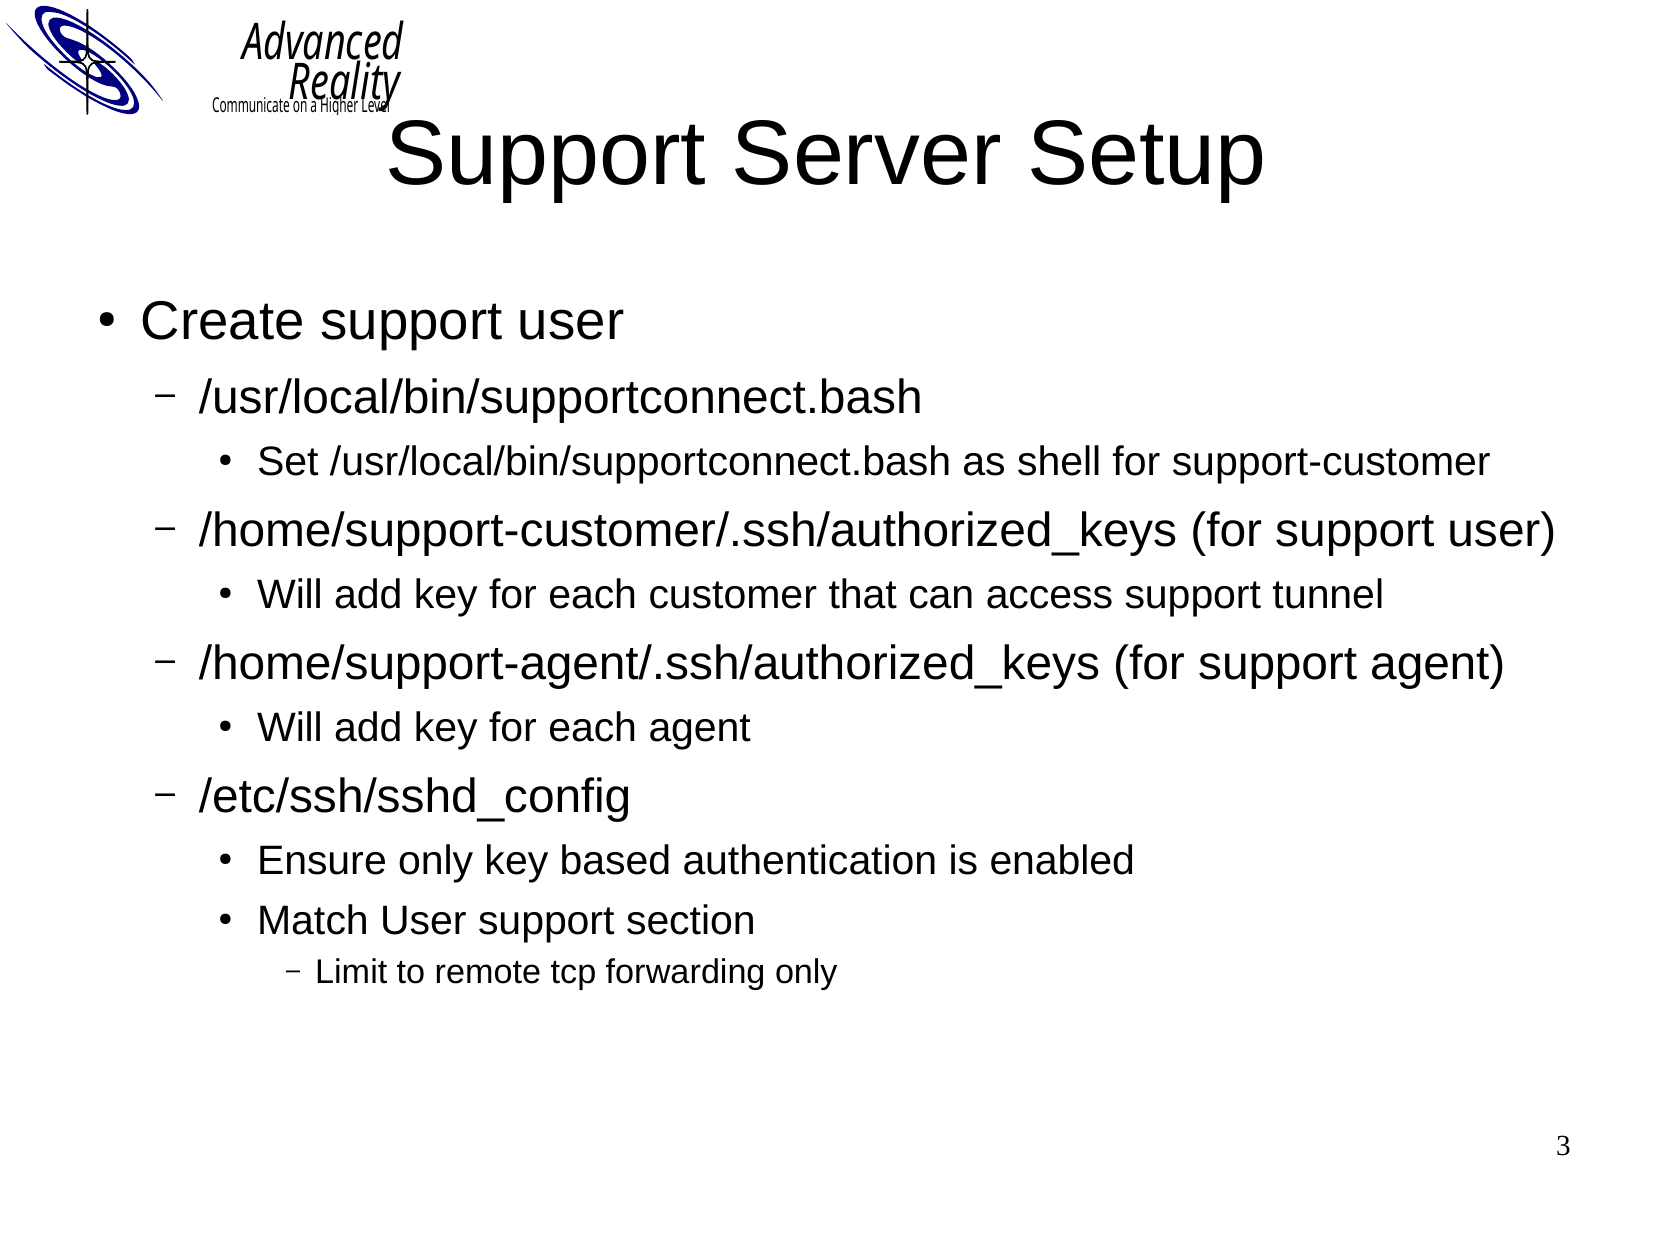

# Support Server Setup
Create support user
/usr/local/bin/supportconnect.bash
Set /usr/local/bin/supportconnect.bash as shell for support-customer
/home/support-customer/.ssh/authorized_keys (for support user)
Will add key for each customer that can access support tunnel
/home/support-agent/.ssh/authorized_keys (for support agent)
Will add key for each agent
/etc/ssh/sshd_config
Ensure only key based authentication is enabled
Match User support section
Limit to remote tcp forwarding only
3